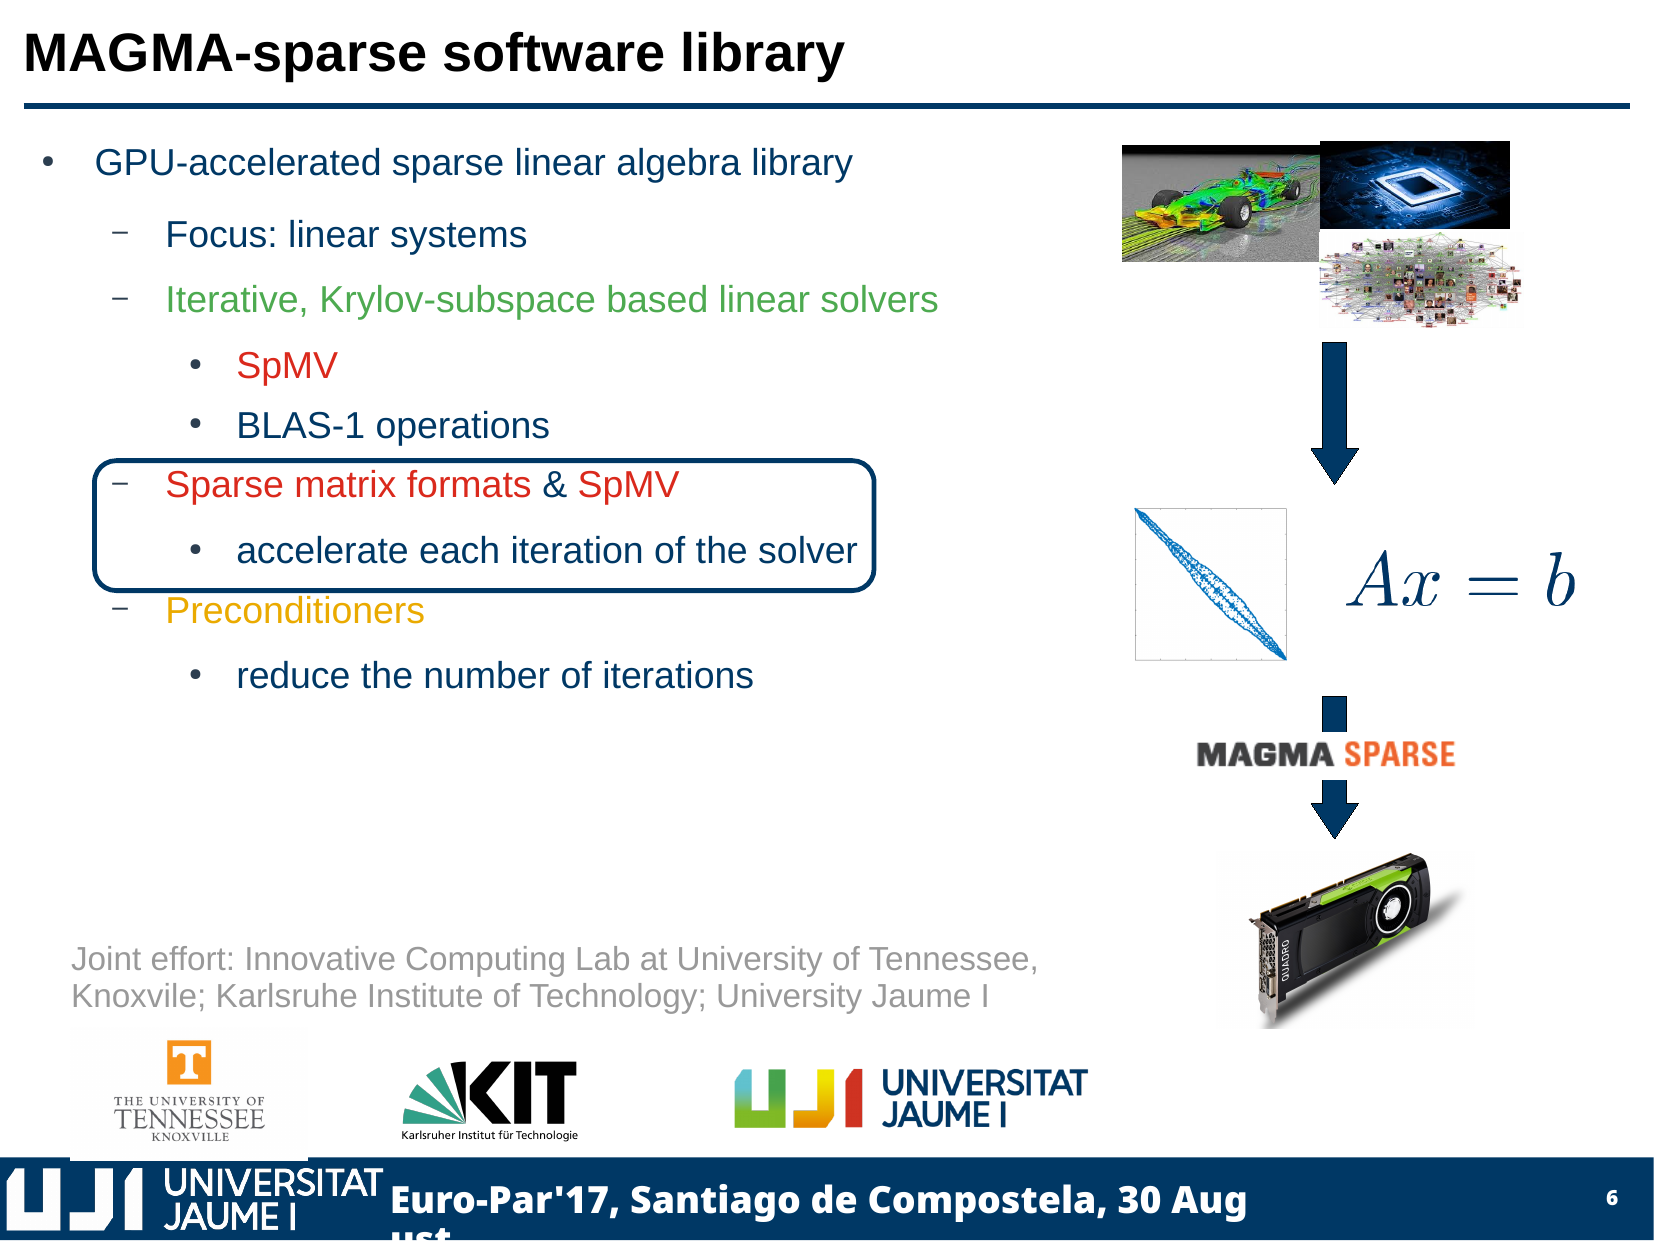

# MAGMA-sparse software library
GPU-accelerated sparse linear algebra library
Focus: linear systems
Iterative, Krylov-subspace based linear solvers
SpMV
BLAS-1 operations
Sparse matrix formats & SpMV
accelerate each iteration of the solver
Preconditioners
reduce the number of iterations
Joint effort: Innovative Computing Lab at University of Tennessee, Knoxvile; Karlsruhe Institute of Technology; University Jaume I
Euro-Par'17, Santiago de Compostela, 30 August
6